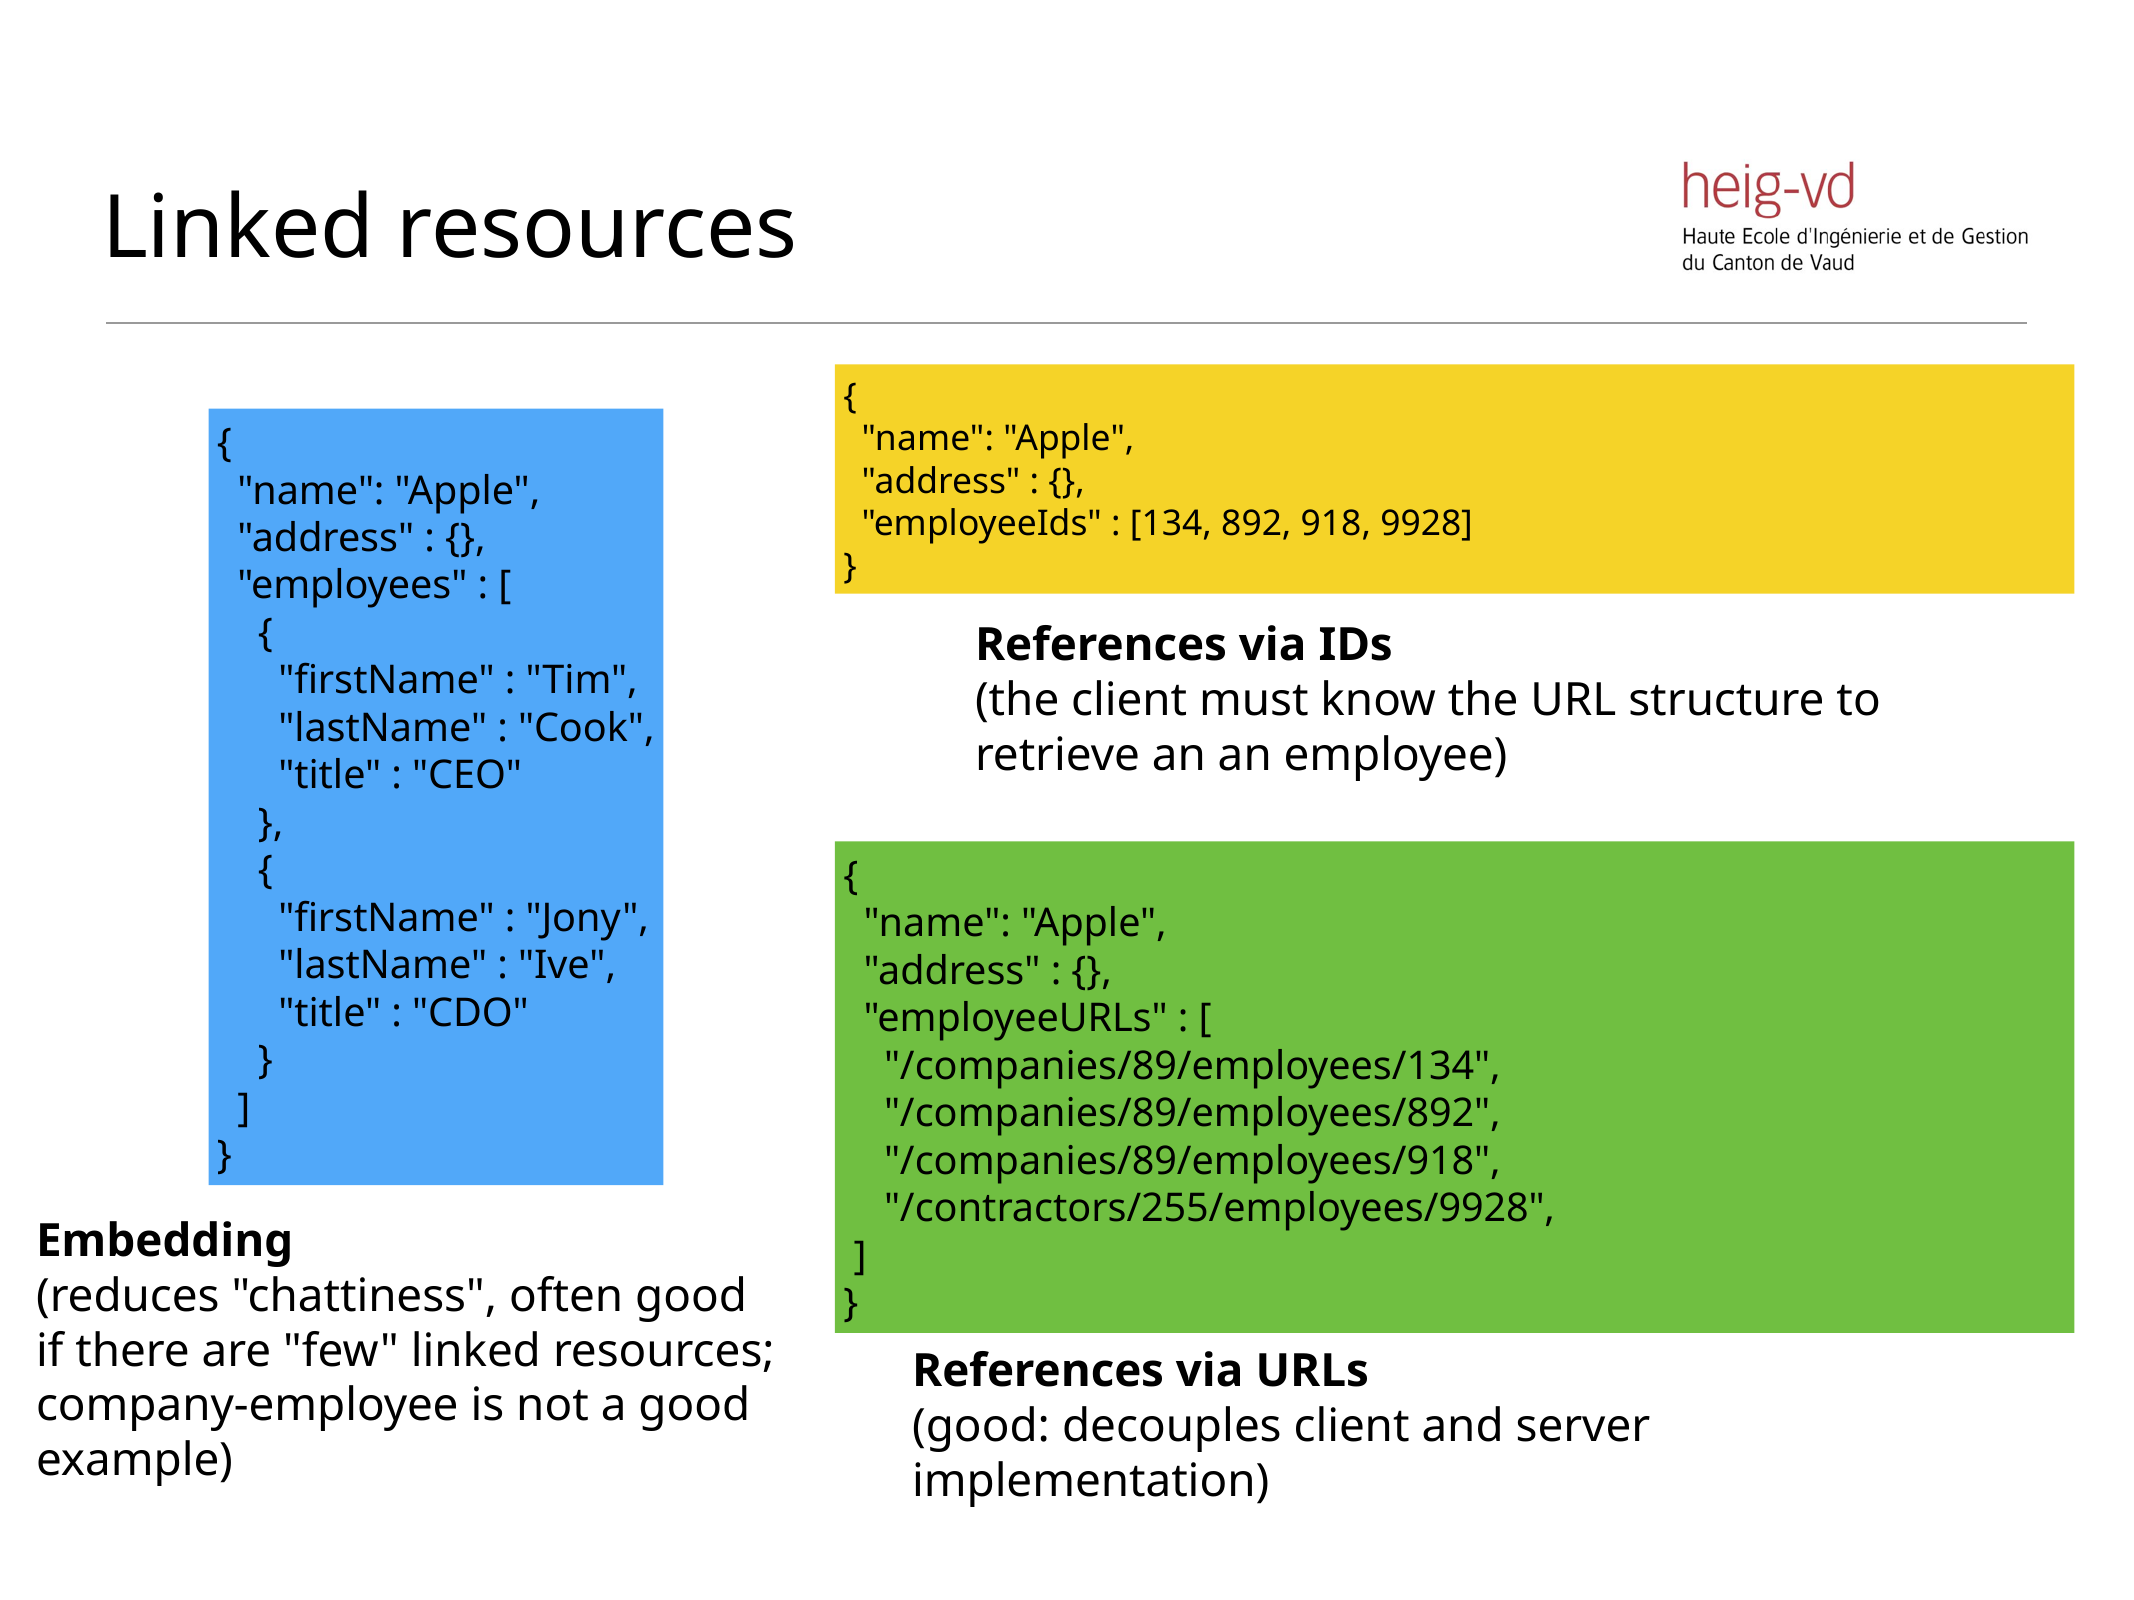

# Linked resources
{
 "name": "Apple",
 "address" : {},
 "employeeIds" : [134, 892, 918, 9928]
}
{
 "name": "Apple",
 "address" : {},
 "employees" : [
 {
 "firstName" : "Tim",
 "lastName" : "Cook",
 "title" : "CEO"
 },
 {
 "firstName" : "Jony",
 "lastName" : "Ive",
 "title" : "CDO"
 }
 ]
}
References via IDs
(the client must know the URL structure to retrieve an an employee)
{
 "name": "Apple",
 "address" : {},
 "employeeURLs" : [
 "/companies/89/employees/134",
 "/companies/89/employees/892",
 "/companies/89/employees/918",
 "/contractors/255/employees/9928",
 ]
}
Embedding
(reduces "chattiness", often good if there are "few" linked resources; company-employee is not a good example)
References via URLs
(good: decouples client and server implementation)